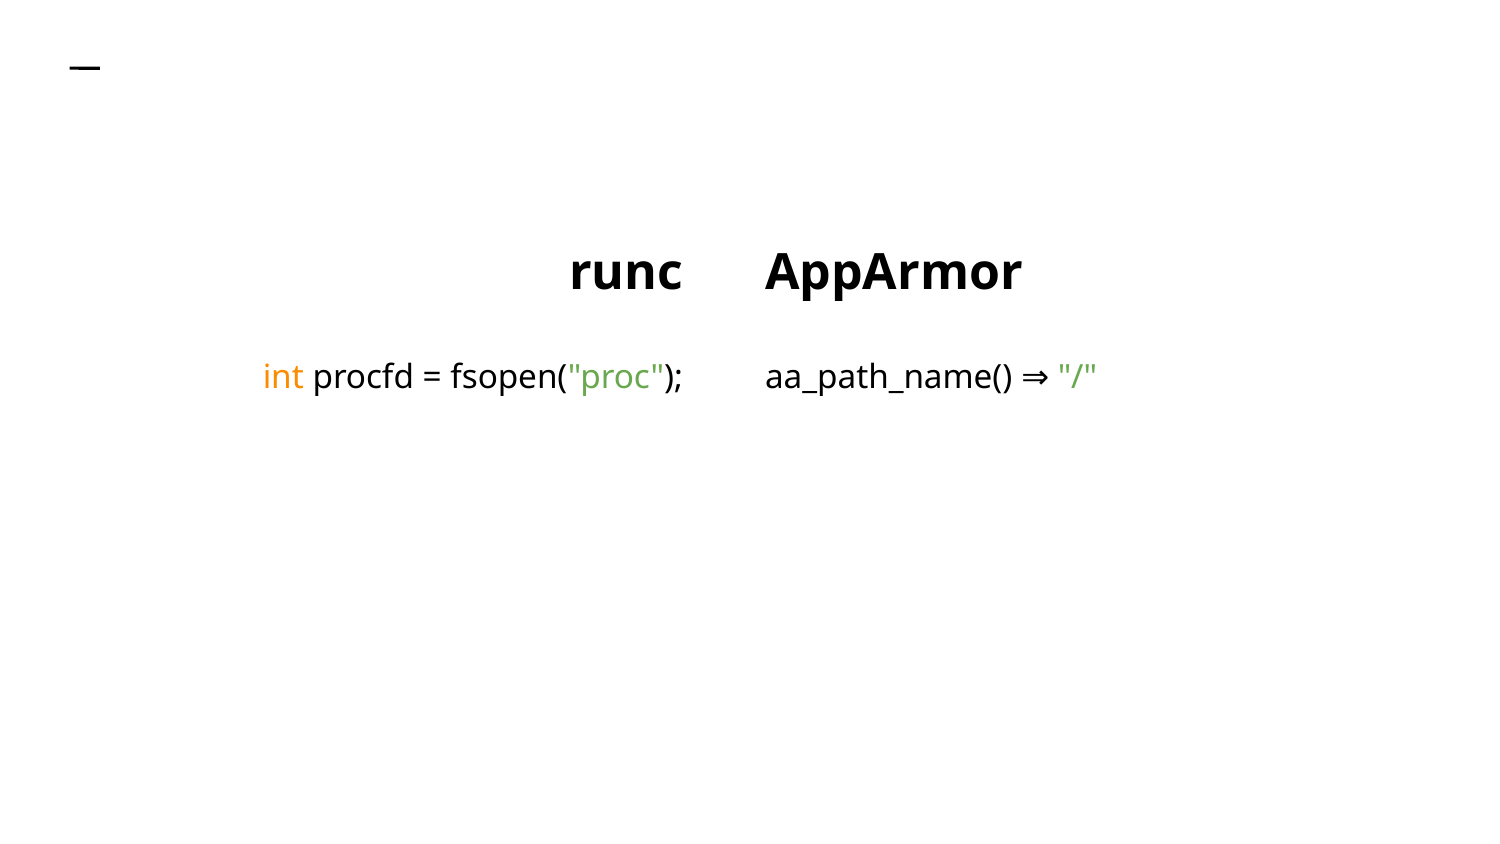

# runc
AppArmor
int procfd = fsopen("proc");
aa_path_name() ⇒ "/"